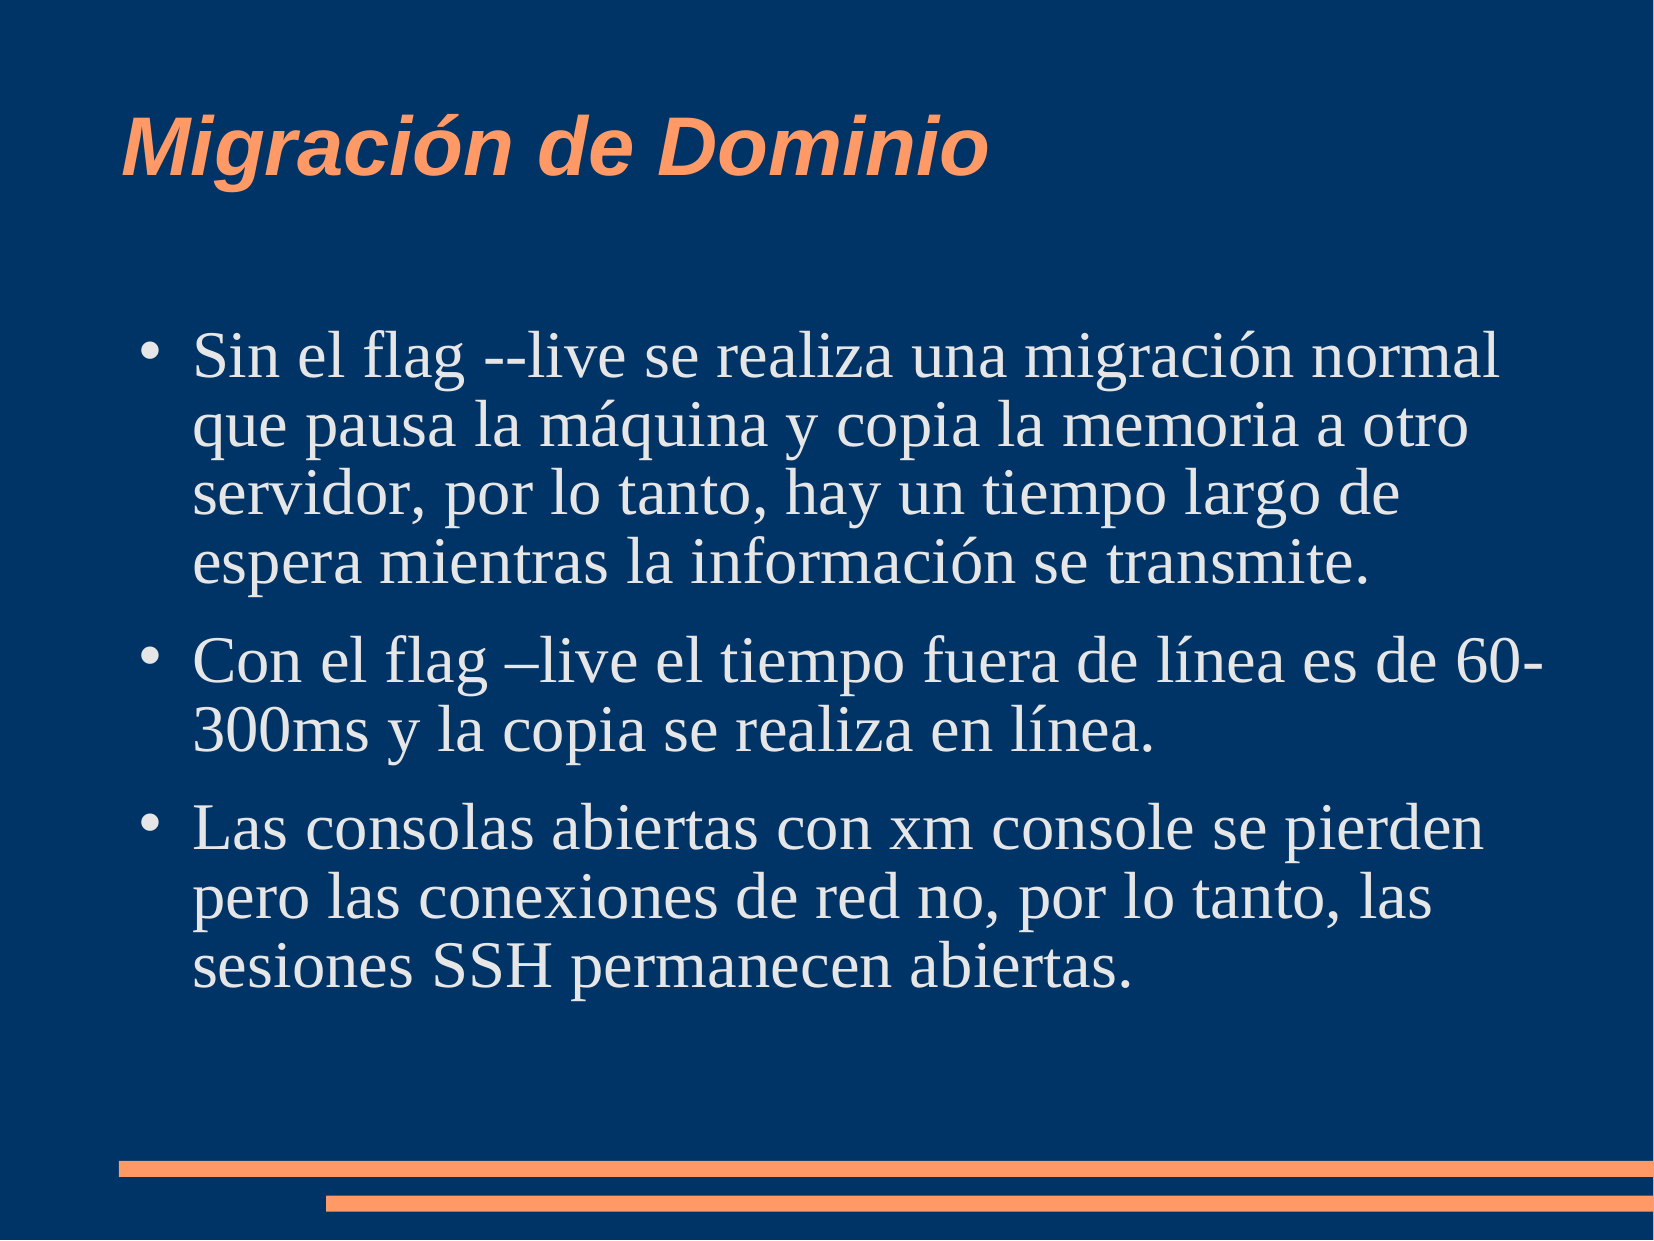

# Migración de Dominio
Sin el flag --live se realiza una migración normal que pausa la máquina y copia la memoria a otro servidor, por lo tanto, hay un tiempo largo de espera mientras la información se transmite.
Con el flag –live el tiempo fuera de línea es de 60-300ms y la copia se realiza en línea.
Las consolas abiertas con xm console se pierden pero las conexiones de red no, por lo tanto, las sesiones SSH permanecen abiertas.